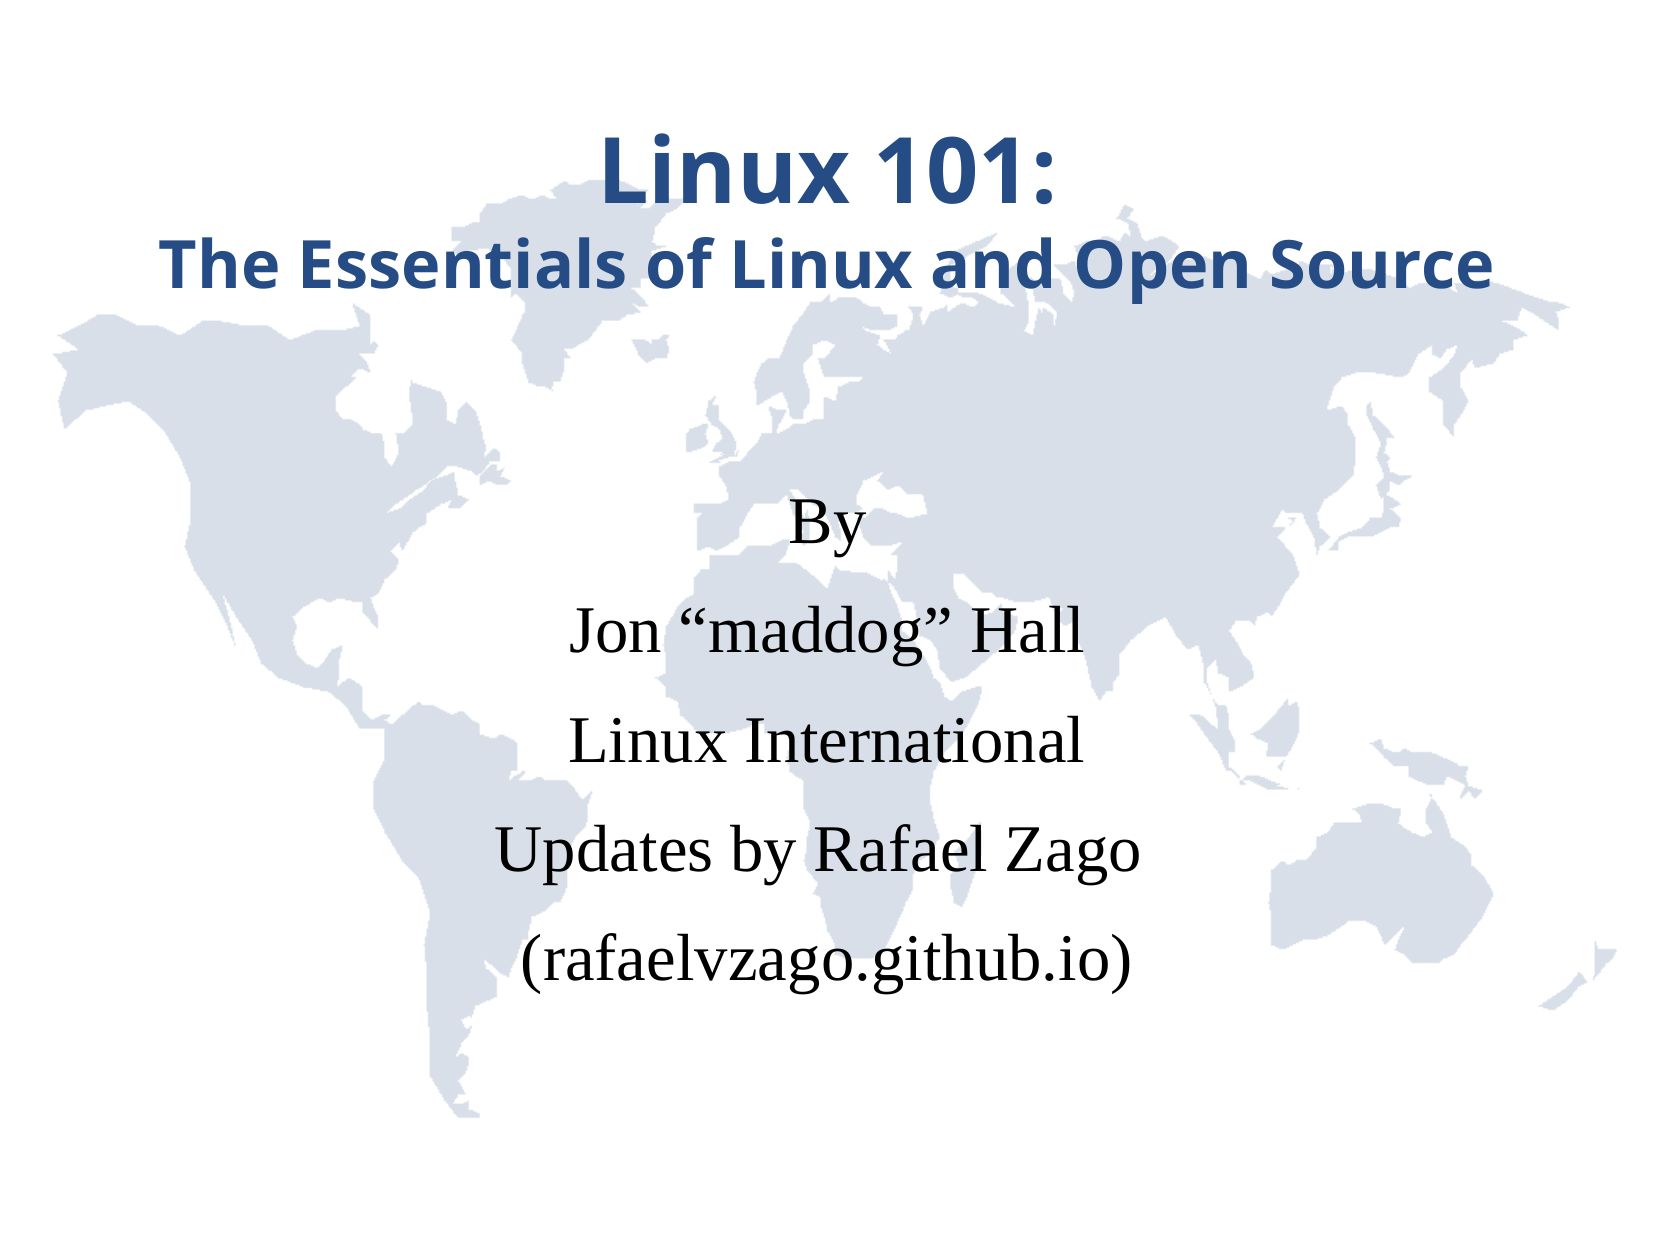

# Linux 101: The Essentials of Linux and Open Source
By
Jon “maddog” Hall
Linux International
Updates by Rafael Zago
(rafaelvzago.github.io)